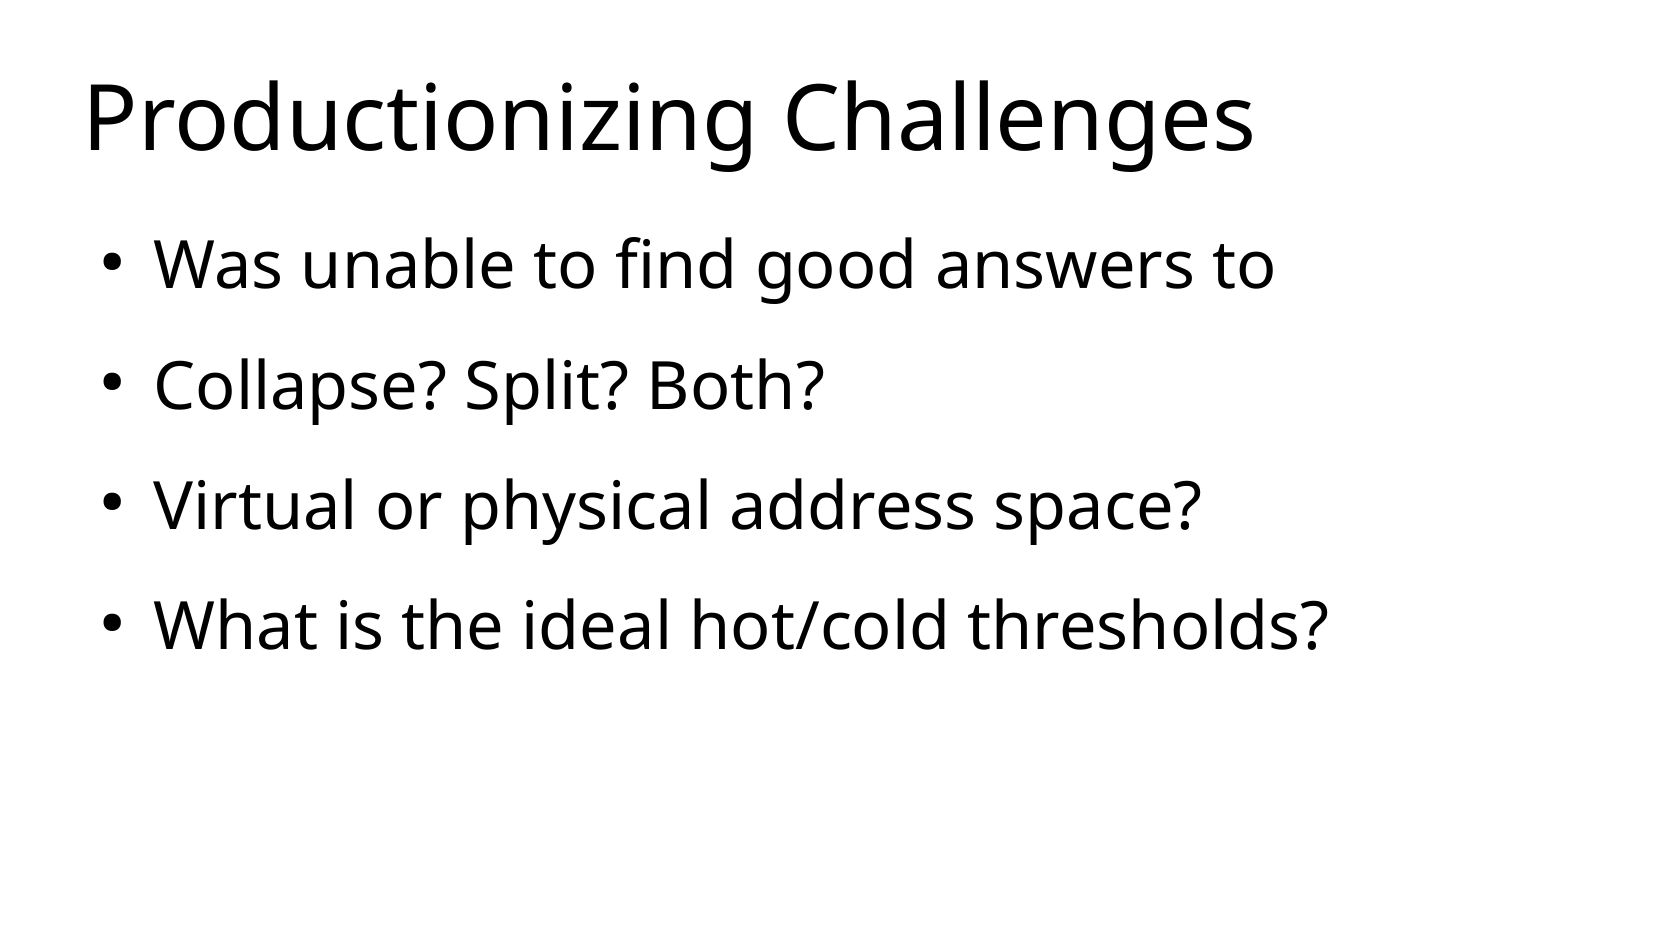

# Productionizing Challenges
Was unable to find good answers to
Collapse? Split? Both?
Virtual or physical address space?
What is the ideal hot/cold thresholds?